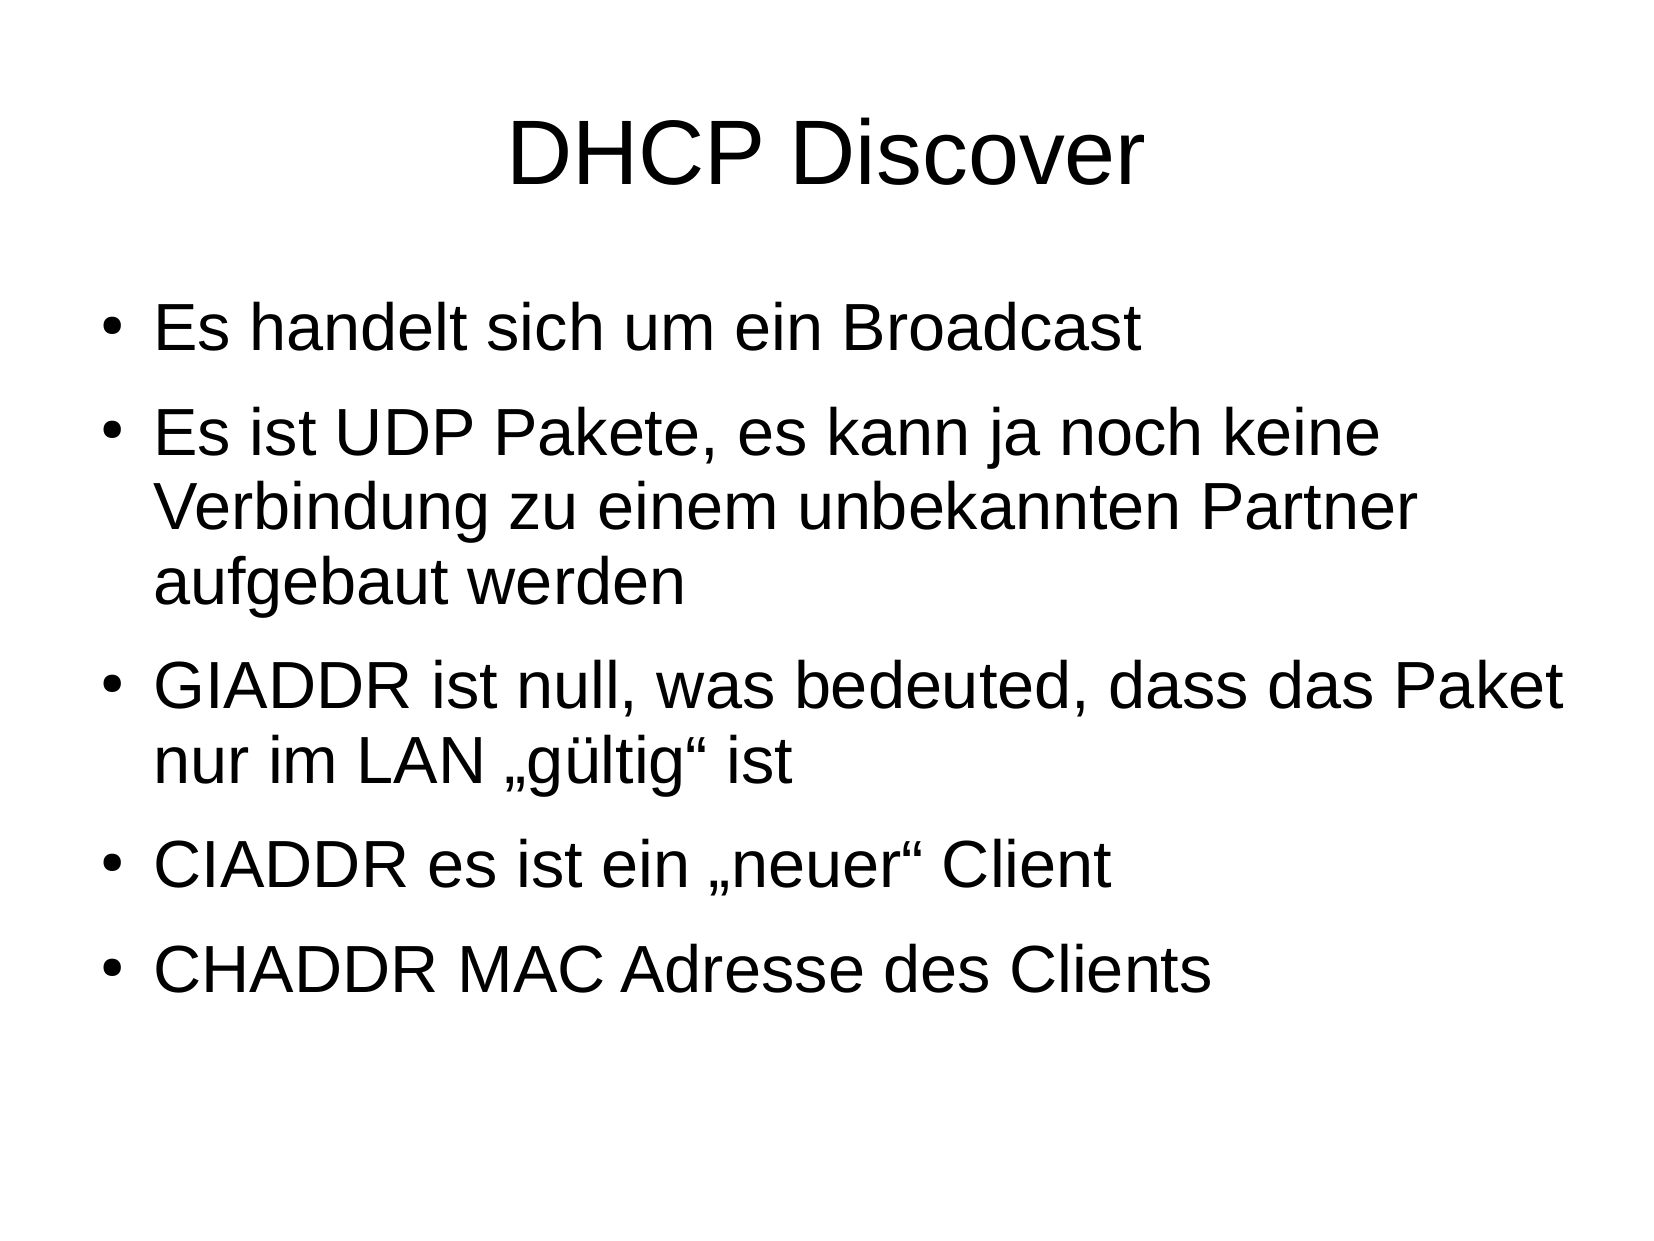

# DHCP Discover
Es handelt sich um ein Broadcast
Es ist UDP Pakete, es kann ja noch keine Verbindung zu einem unbekannten Partner aufgebaut werden
GIADDR ist null, was bedeuted, dass das Paket nur im LAN „gültig“ ist
CIADDR es ist ein „neuer“ Client
CHADDR MAC Adresse des Clients